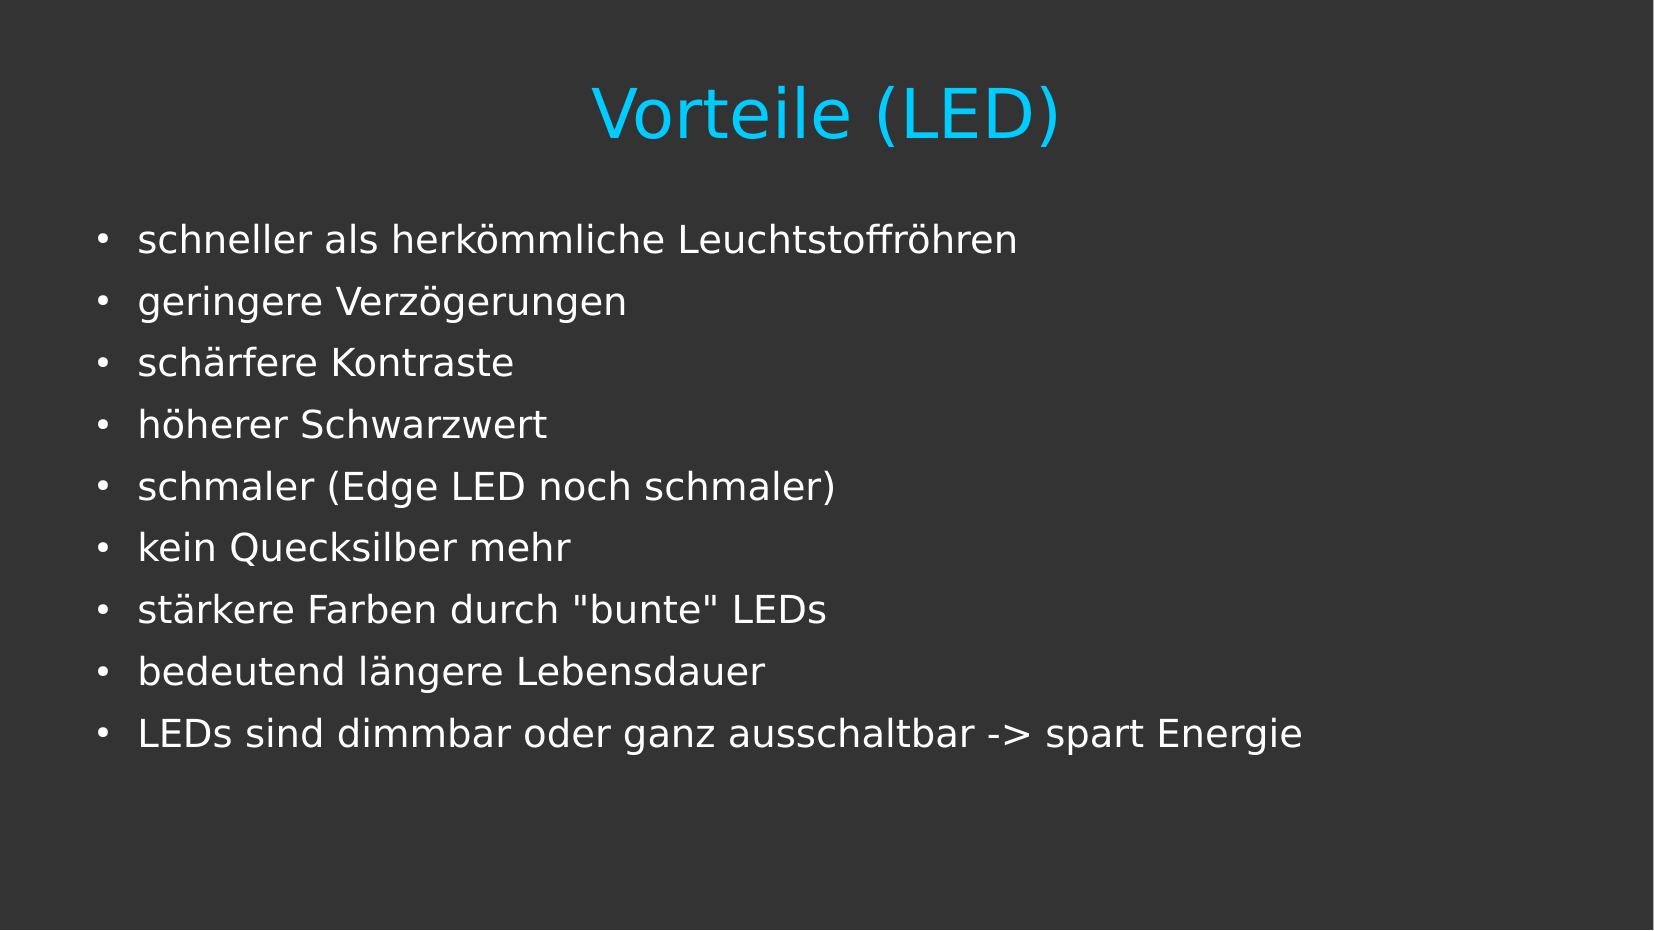

# Vorteile (LED)
schneller als herkömmliche Leuchtstoffröhren
geringere Verzögerungen
schärfere Kontraste
höherer Schwarzwert
schmaler (Edge LED noch schmaler)
kein Quecksilber mehr
stärkere Farben durch "bunte" LEDs
bedeutend längere Lebensdauer
LEDs sind dimmbar oder ganz ausschaltbar -> spart Energie